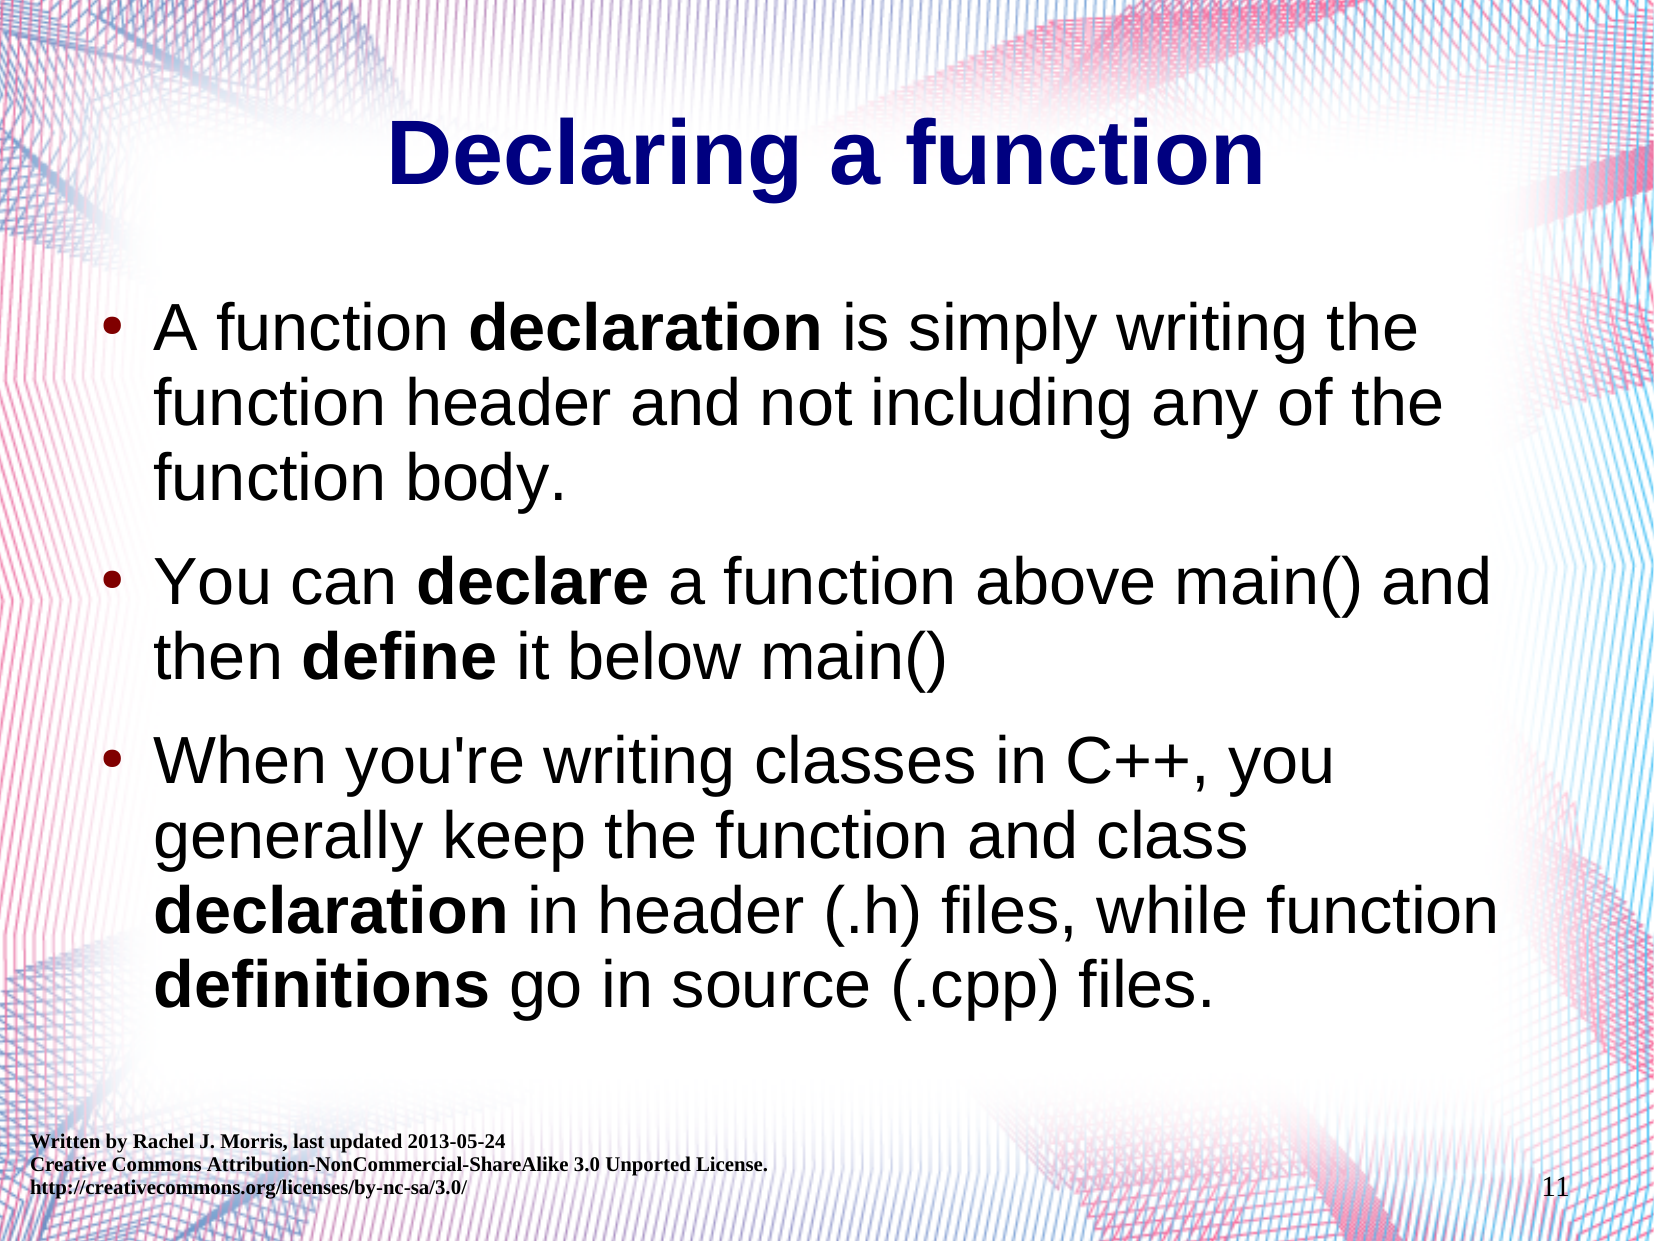

# Declaring a function
A function declaration is simply writing the function header and not including any of the function body.
You can declare a function above main() and then define it below main()
When you're writing classes in C++, you generally keep the function and class declaration in header (.h) files, while function definitions go in source (.cpp) files.
11